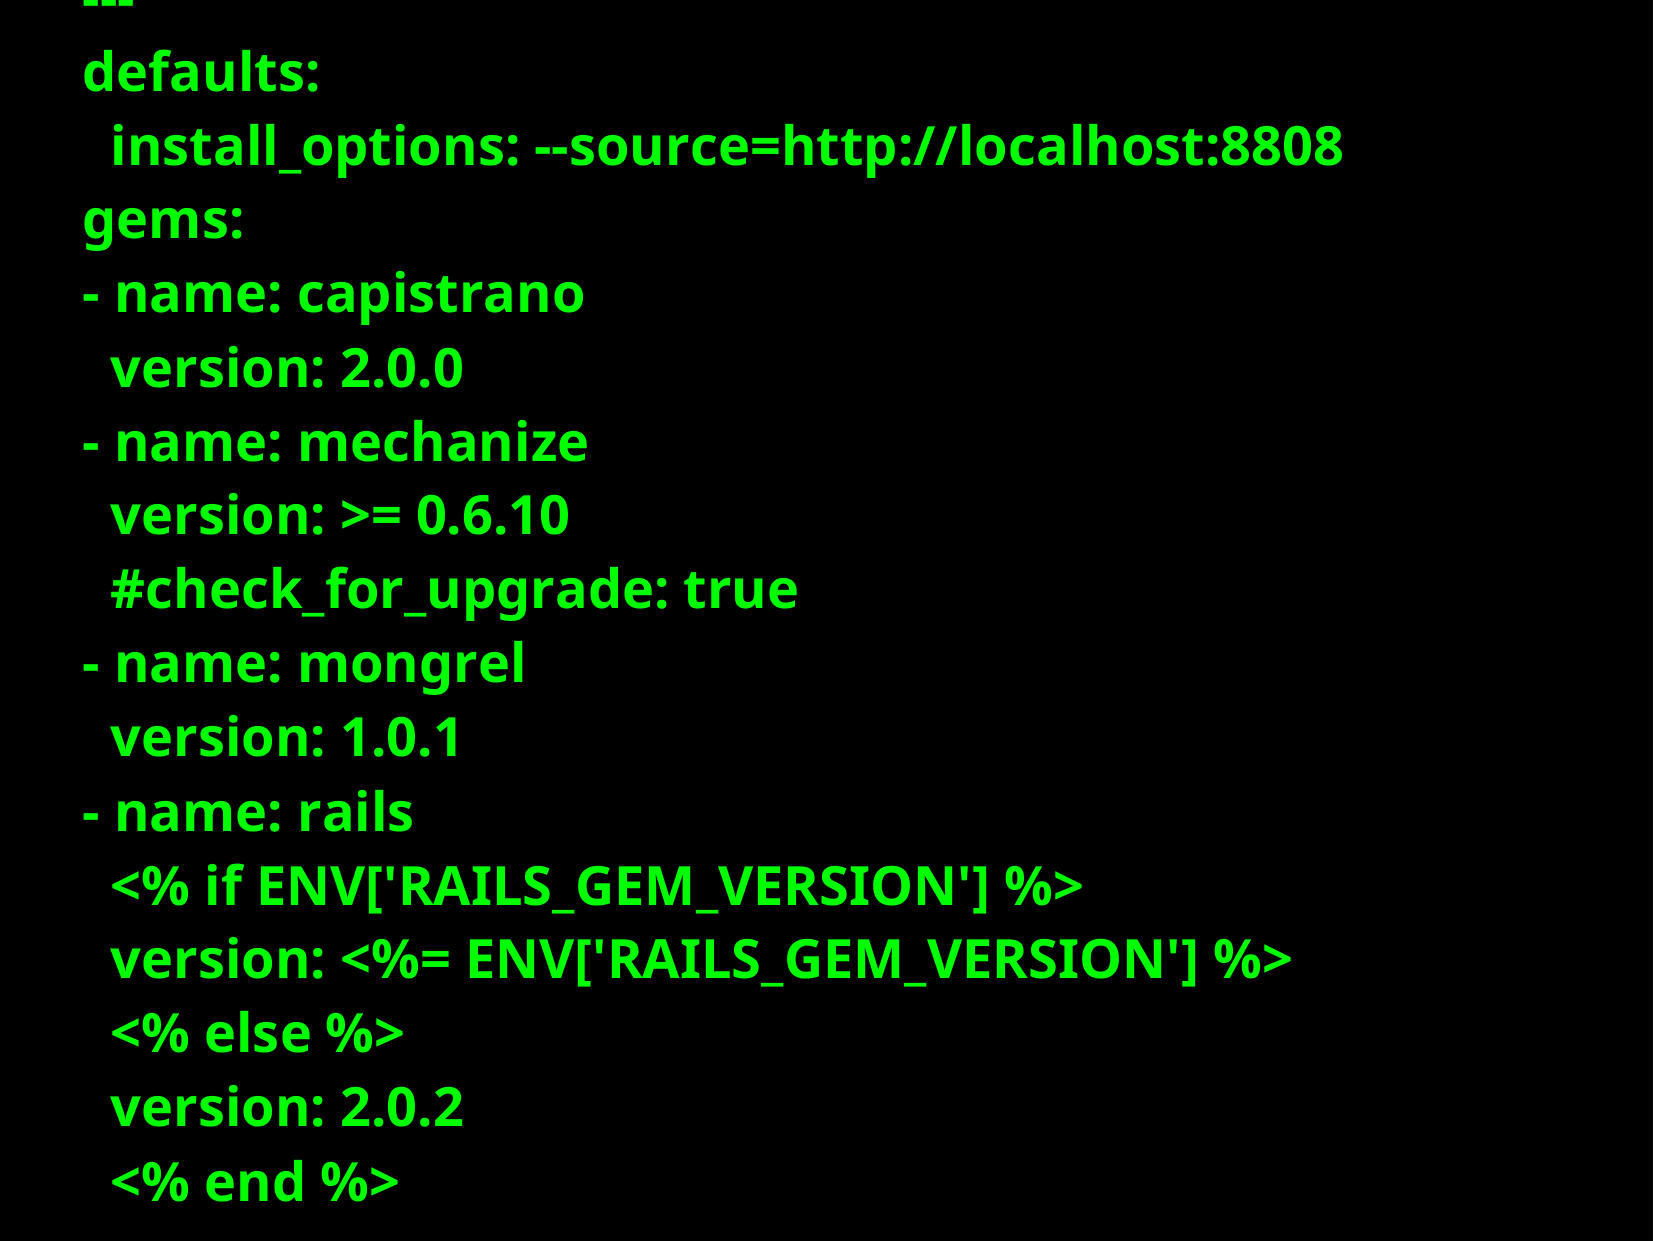

# --- defaults: install_options: --source=http://localhost:8808 gems: - name: capistrano version: 2.0.0 - name: mechanize version: >= 0.6.10 #check_for_upgrade: true - name: mongrel version: 1.0.1 - name: rails <% if ENV['RAILS_GEM_VERSION'] %> version: <%= ENV['RAILS_GEM_VERSION'] %> <% else %> version: 2.0.2 <% end %>